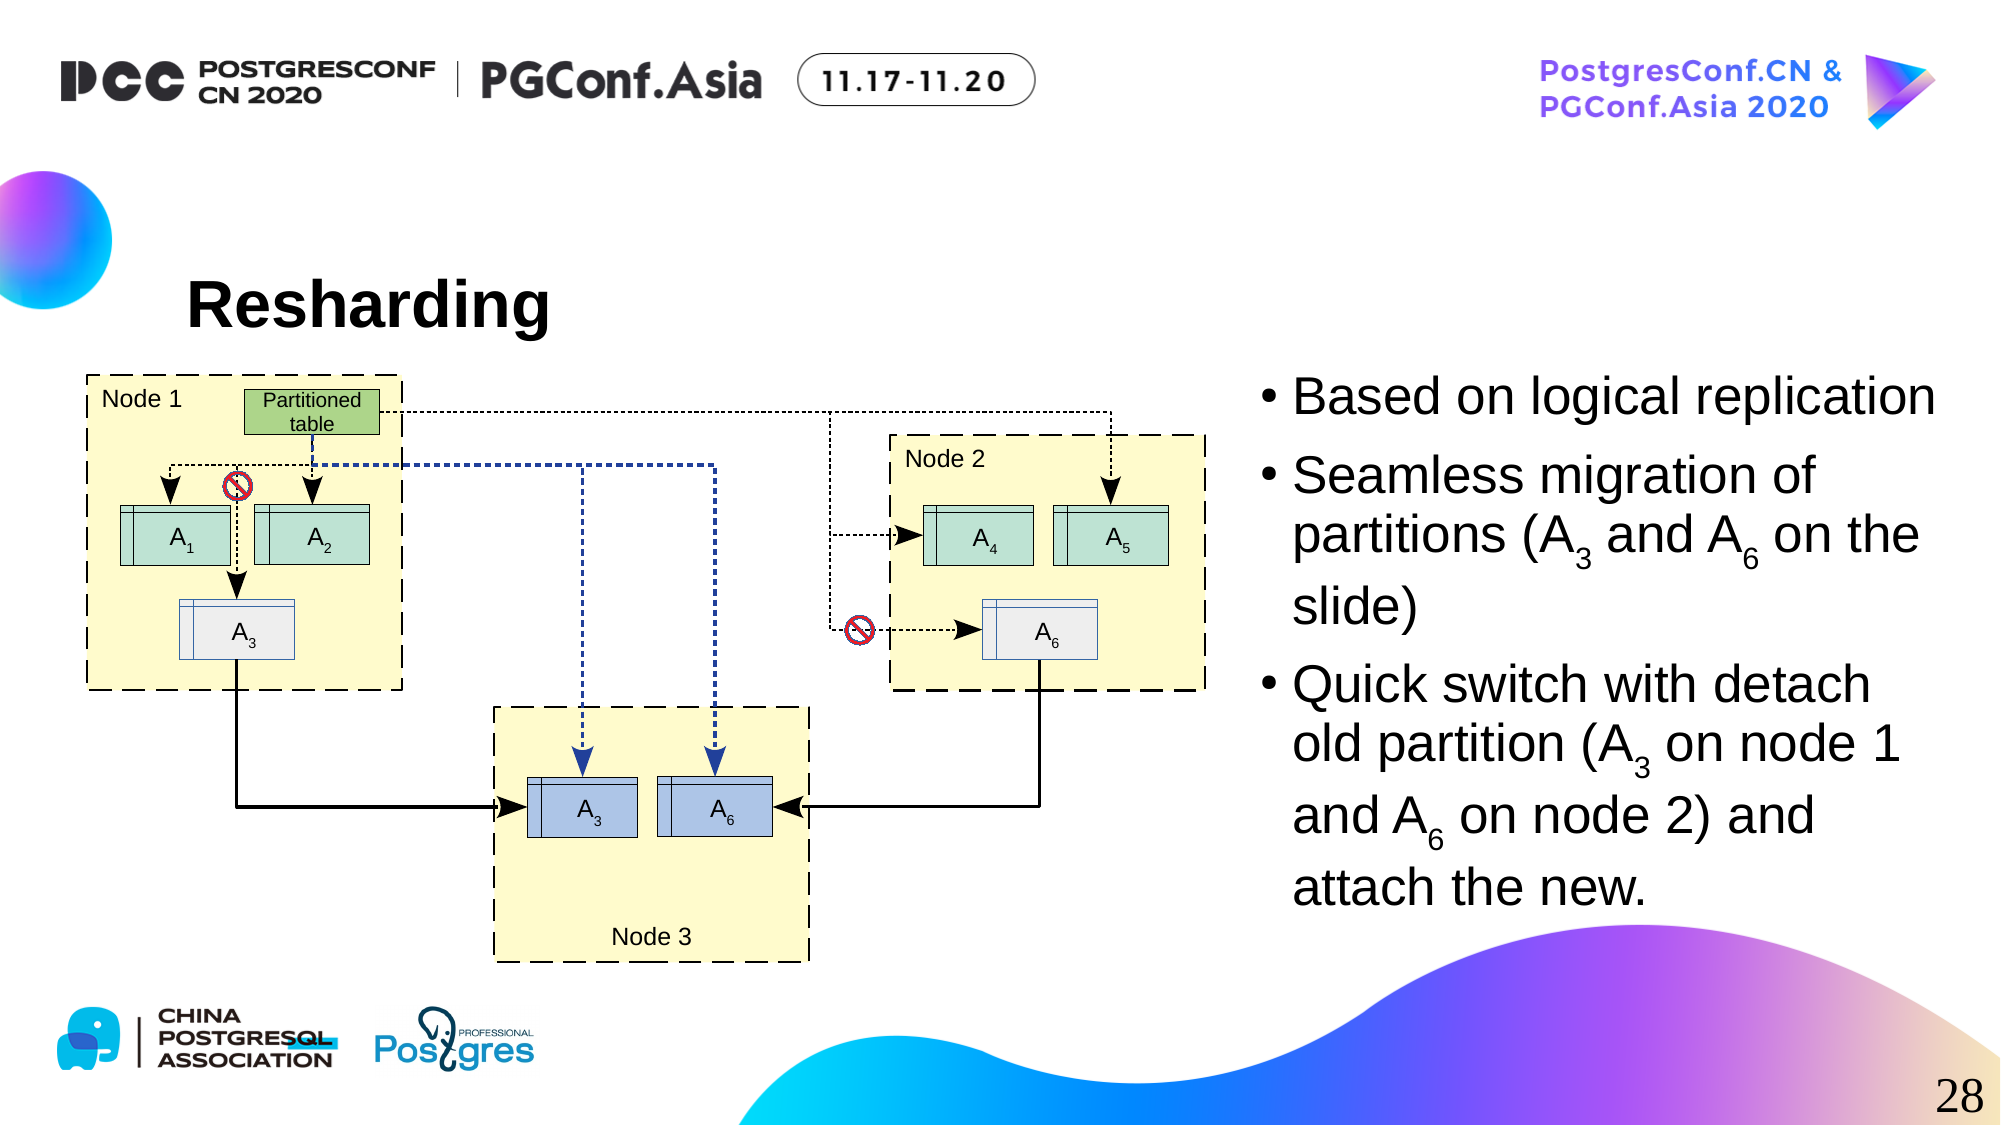

Resharding
Based on logical replication
Seamless migration of partitions (A3 and A6 on the slide)
Quick switch with detach old partition (A3 on node 1 and A6 on node 2) and attach the new.
Node 1
Partitioned
table
Node 2
A2
A1
A5
A4
A3
A6
A6
A3
Node 3